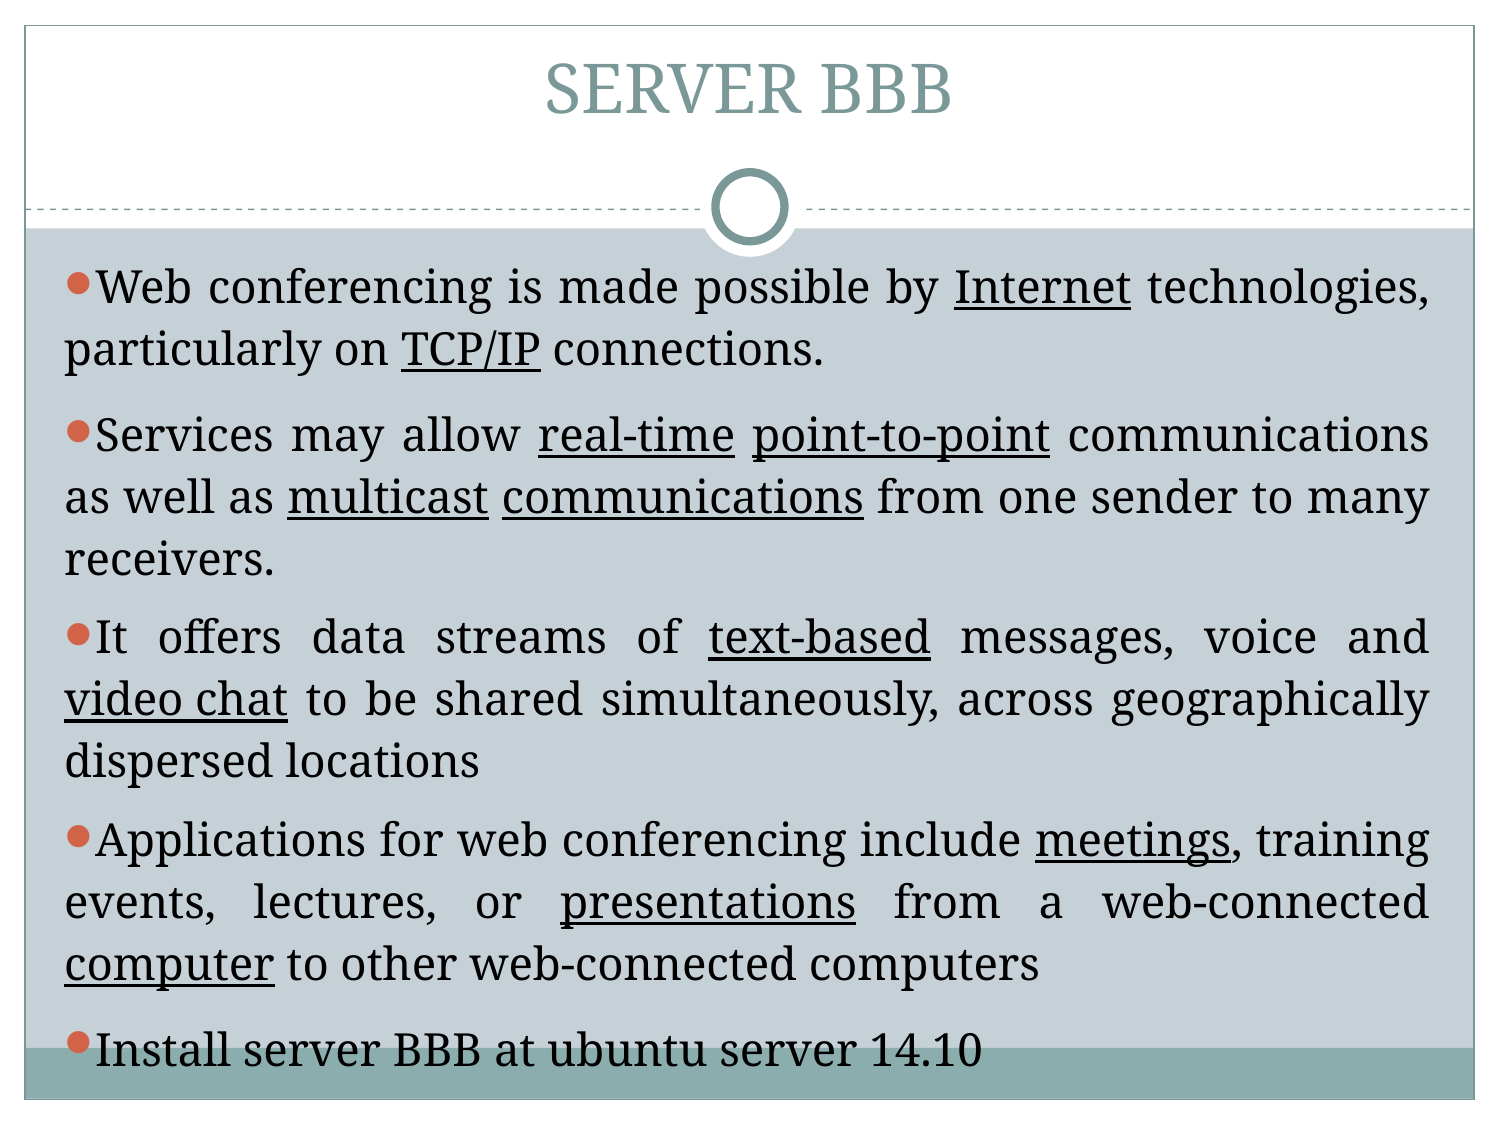

# SERVER BBB
Web conferencing is made possible by Internet technologies, particularly on TCP/IP connections.
Services may allow real-time point-to-point communications as well as multicast communications from one sender to many receivers.
It offers data streams of text-based messages, voice and video chat to be shared simultaneously, across geographically dispersed locations
Applications for web conferencing include meetings, training events, lectures, or presentations from a web-connected computer to other web-connected computers
Install server BBB at ubuntu server 14.10